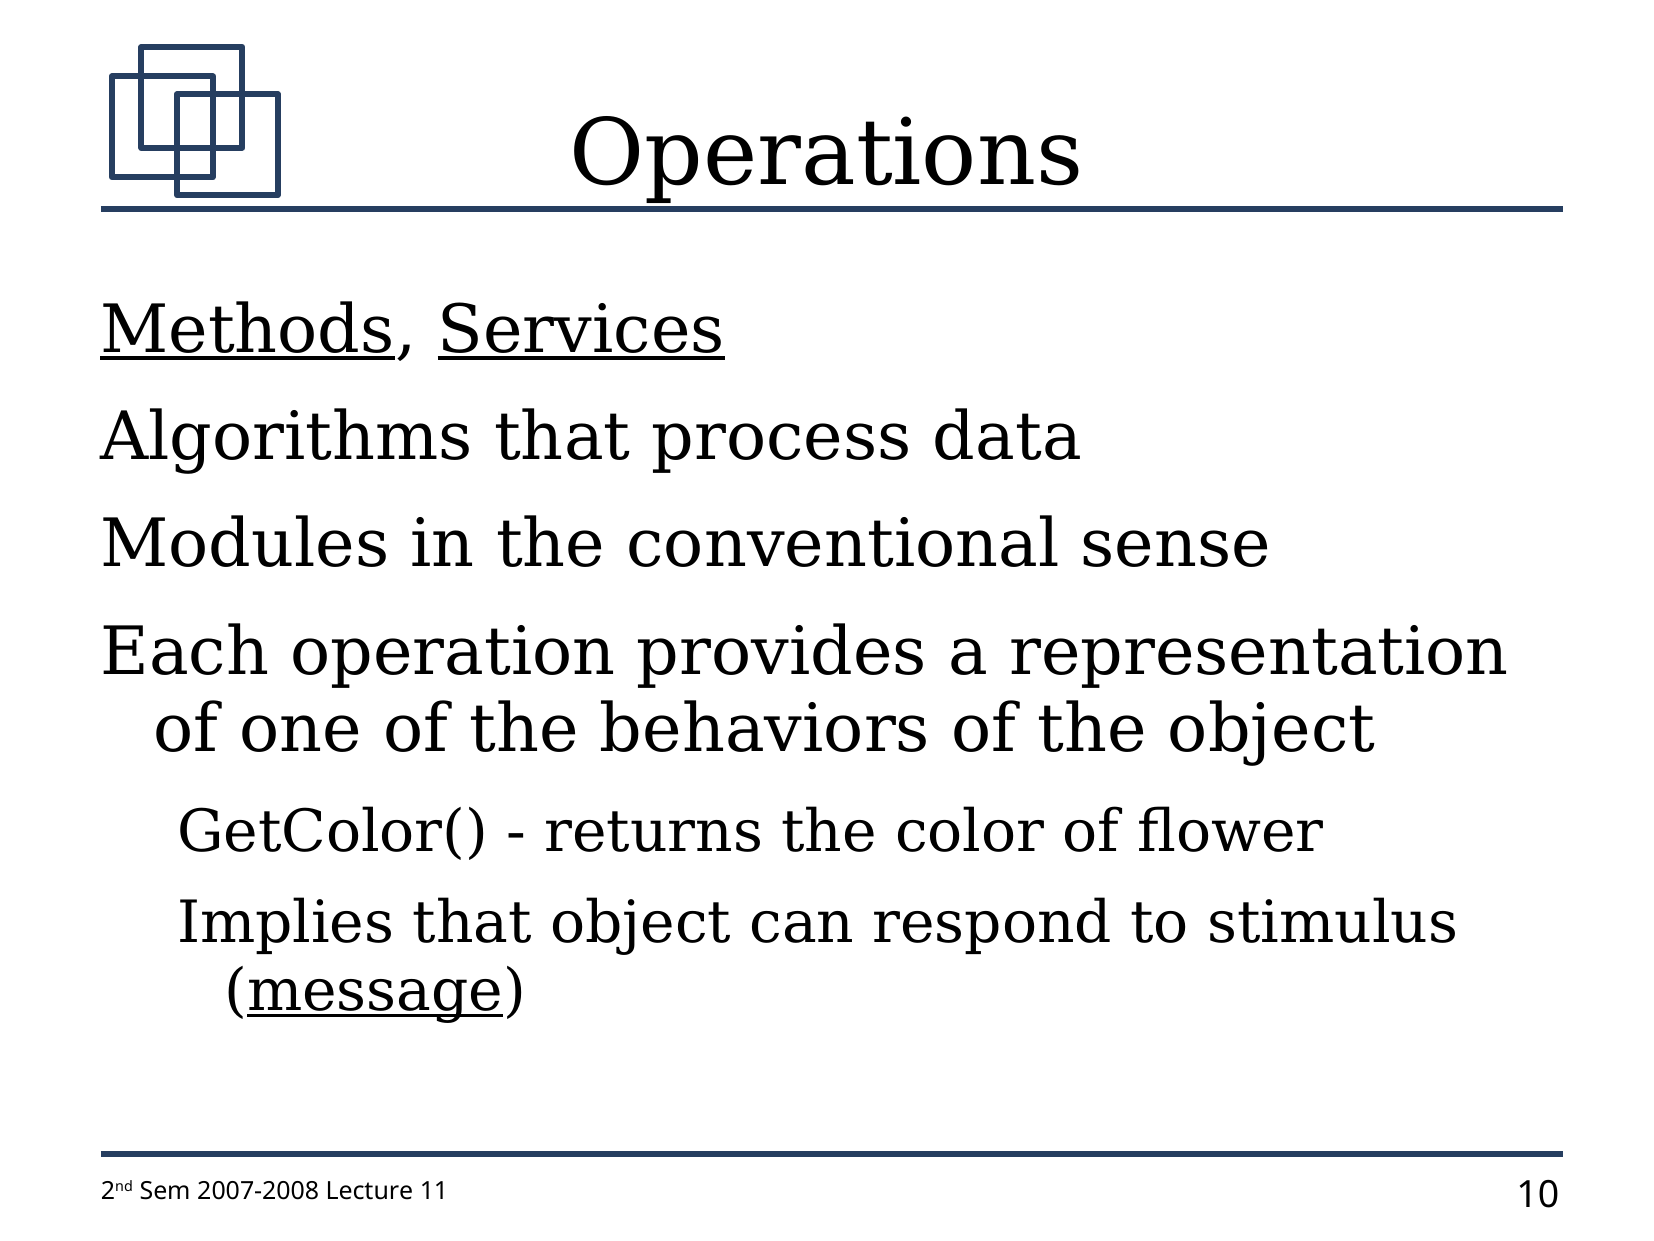

# Operations
Methods, Services
Algorithms that process data
Modules in the conventional sense
Each operation provides a representation of one of the behaviors of the object
GetColor() - returns the color of flower
Implies that object can respond to stimulus (message)